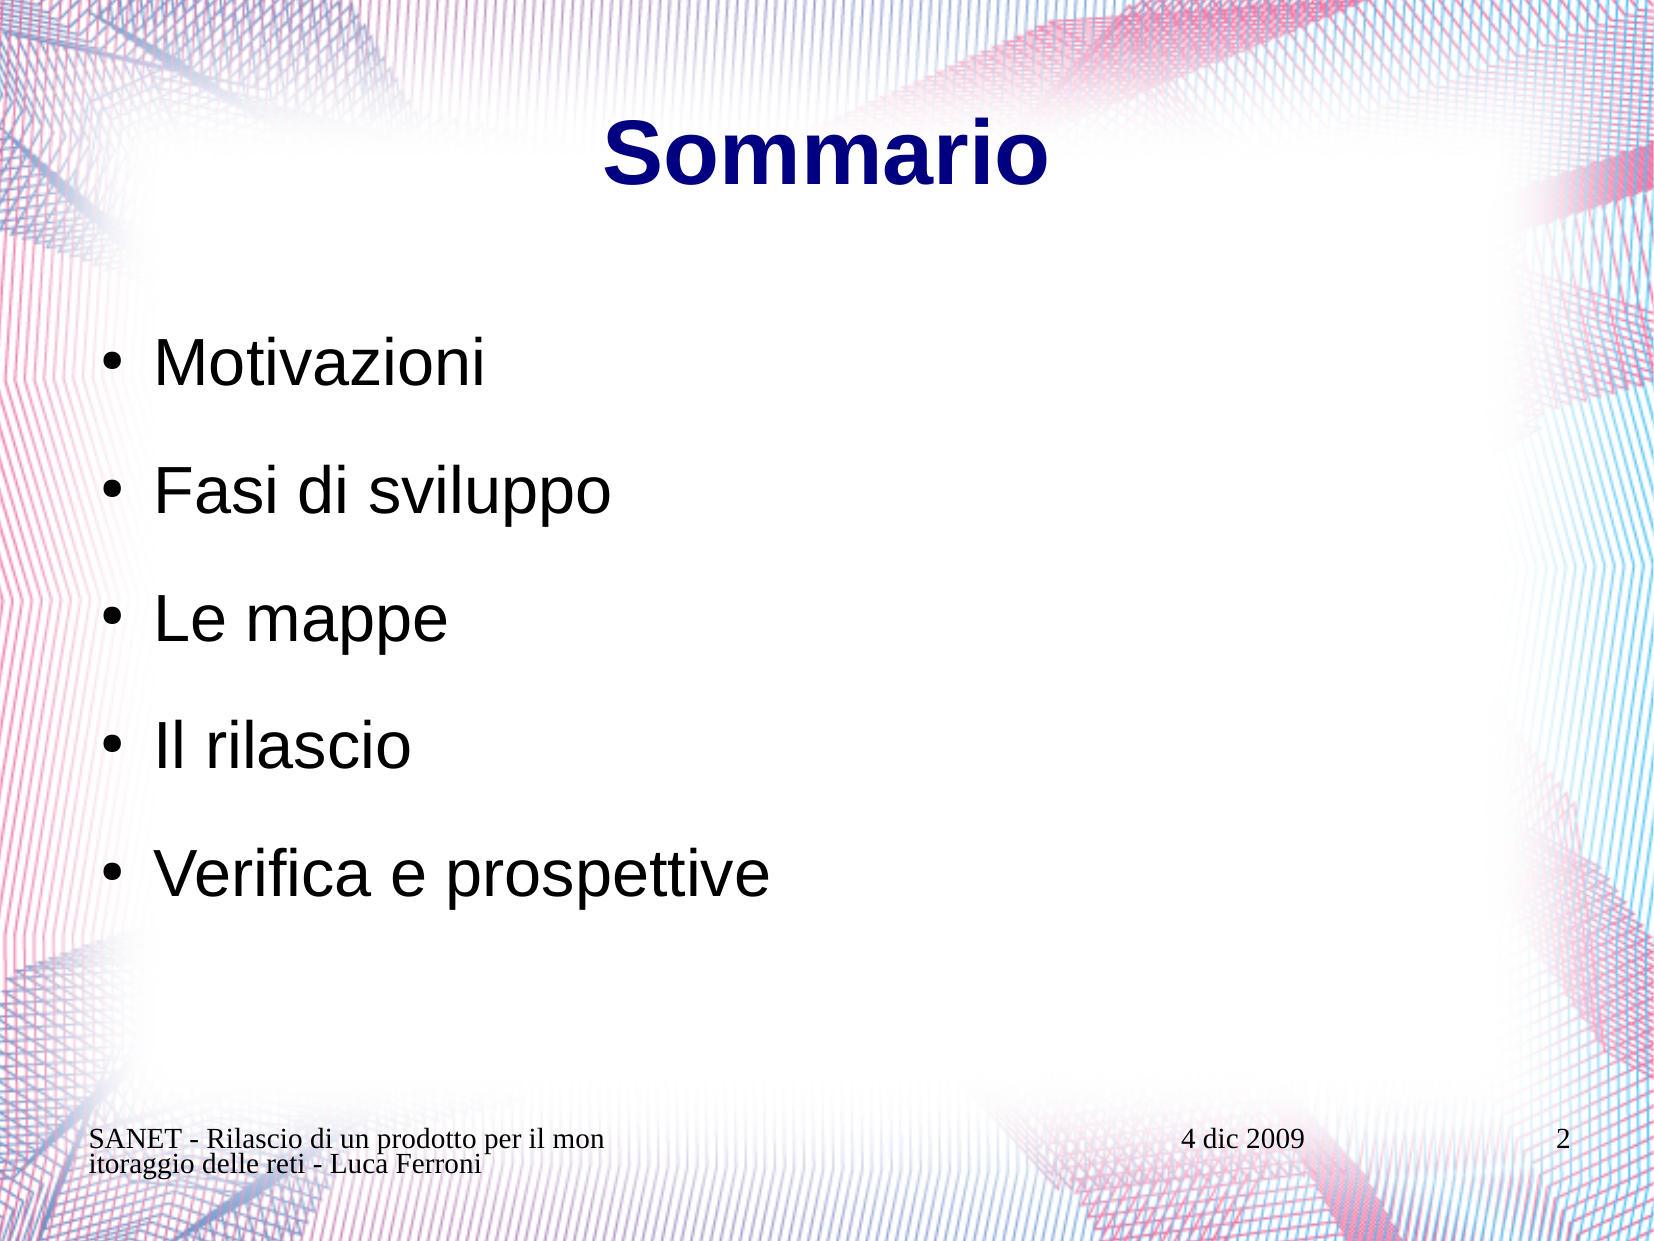

# Sommario
Motivazioni
Fasi di sviluppo
Le mappe
Il rilascio
Verifica e prospettive
SANET - Rilascio di un prodotto per il monitoraggio delle reti - Luca Ferroni
2
4 dic 2009